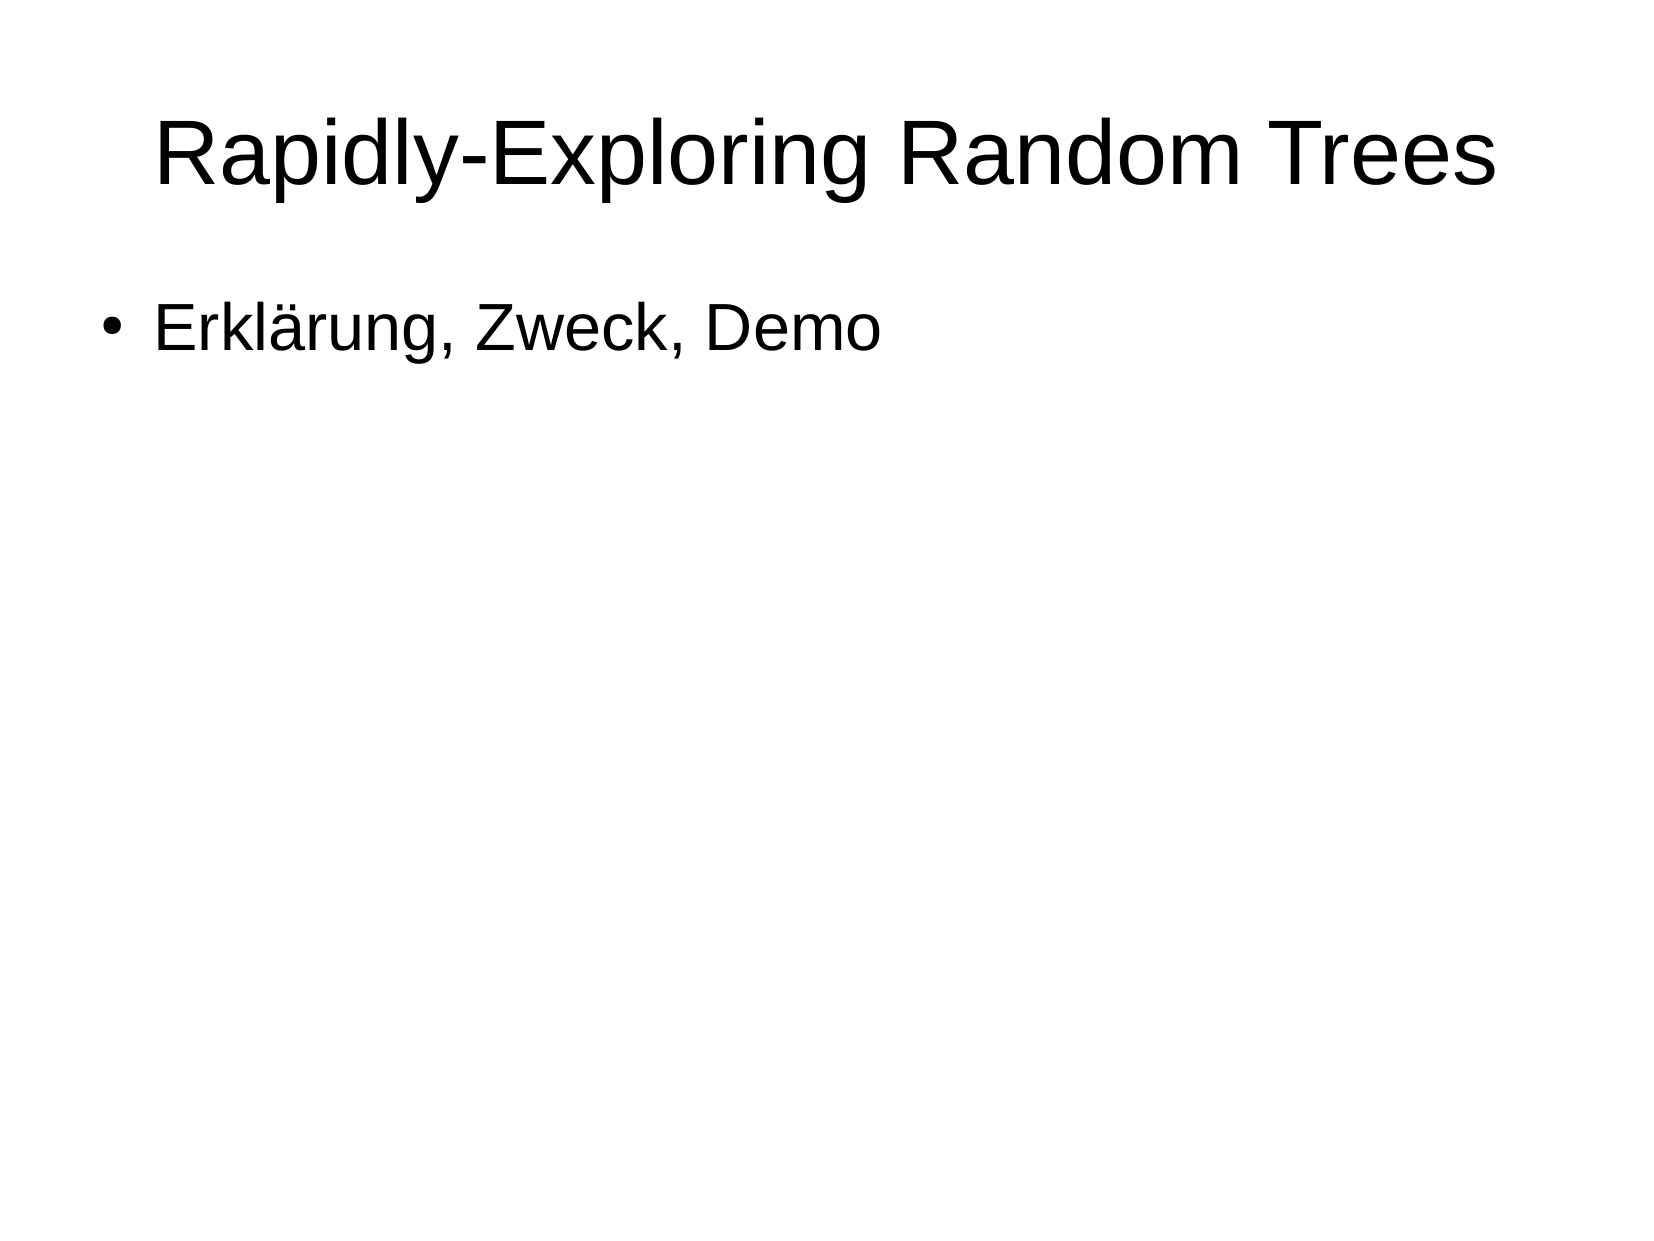

# Rapidly-Exploring Random Trees
Erklärung, Zweck, Demo